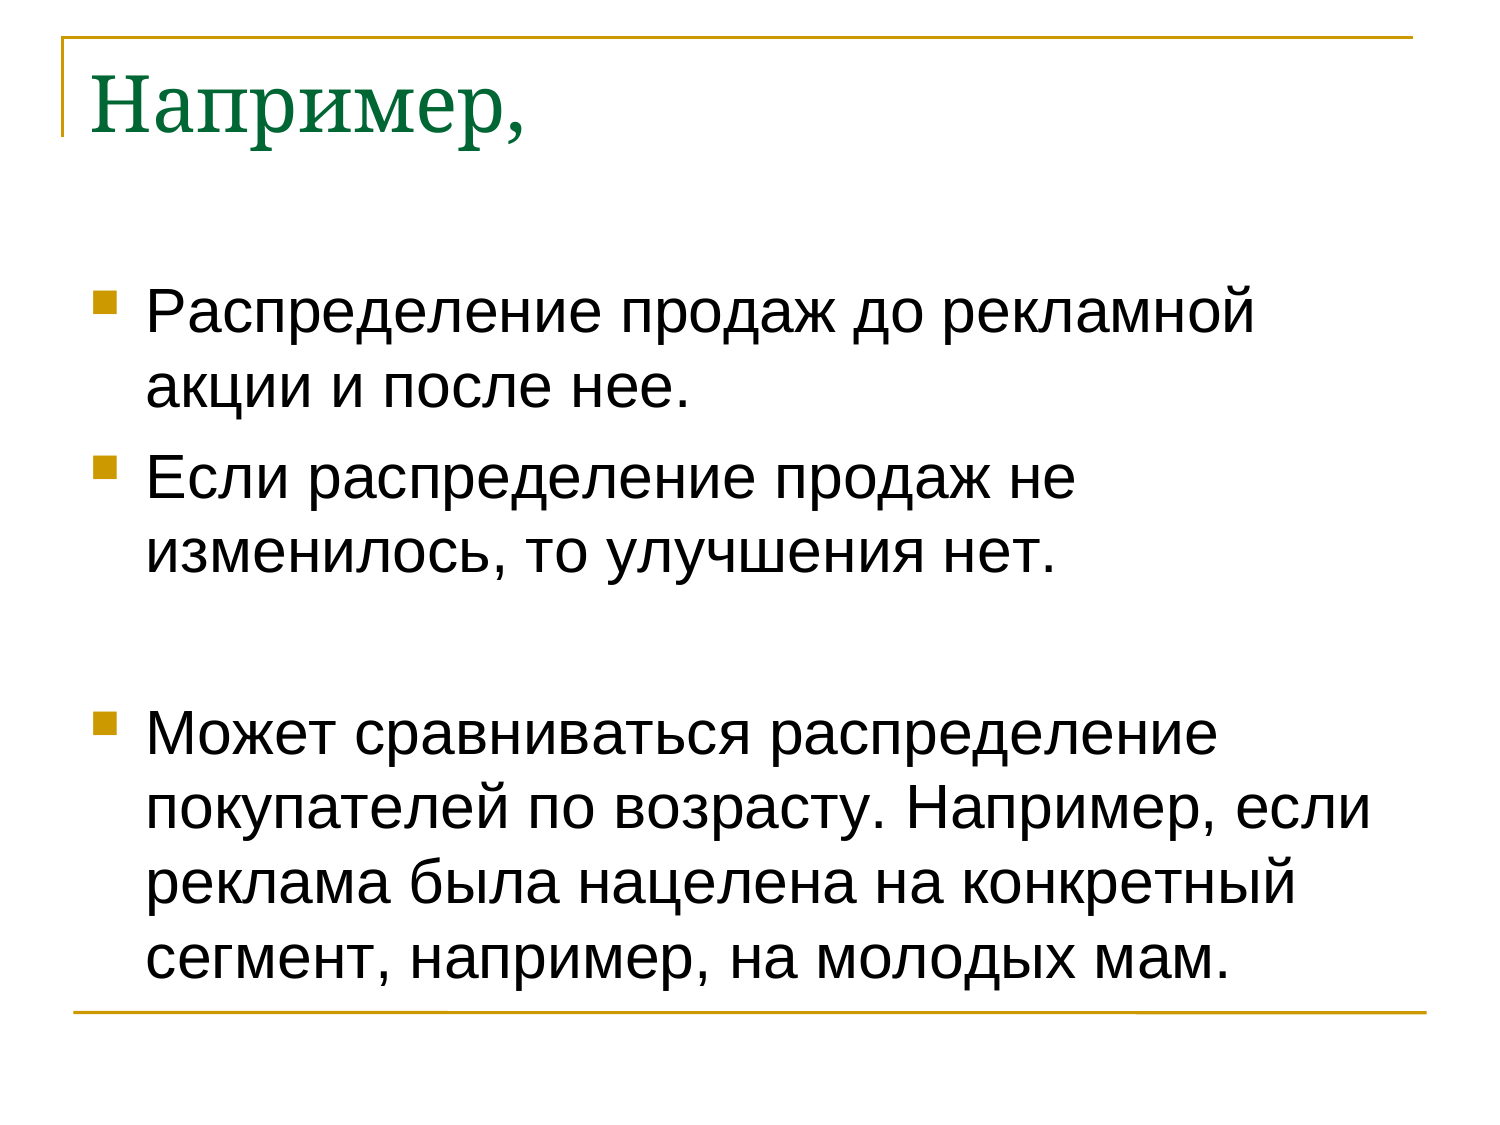

# Например,
Распределение продаж до рекламной акции и после нее.
Если распределение продаж не изменилось, то улучшения нет.
Может сравниваться распределение покупателей по возрасту. Например, если реклама была нацелена на конкретный сегмент, например, на молодых мам.